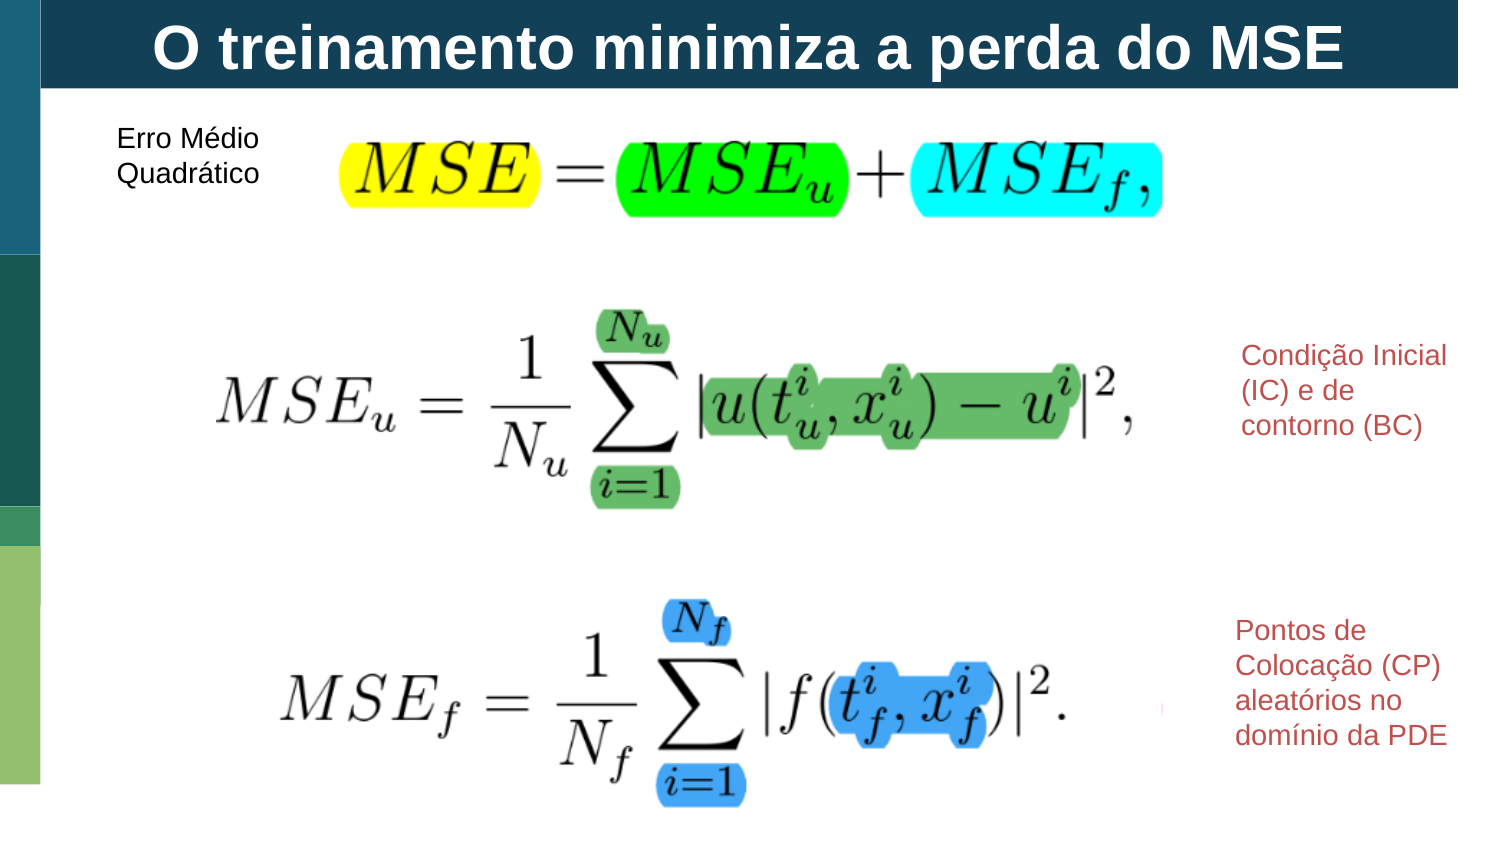

O treinamento minimiza a perda do MSE
Erro Médio
Quadrático
Condição Inicial (IC) e de contorno (BC)
Pontos de Colocação (CP) aleatórios no domínio da PDE